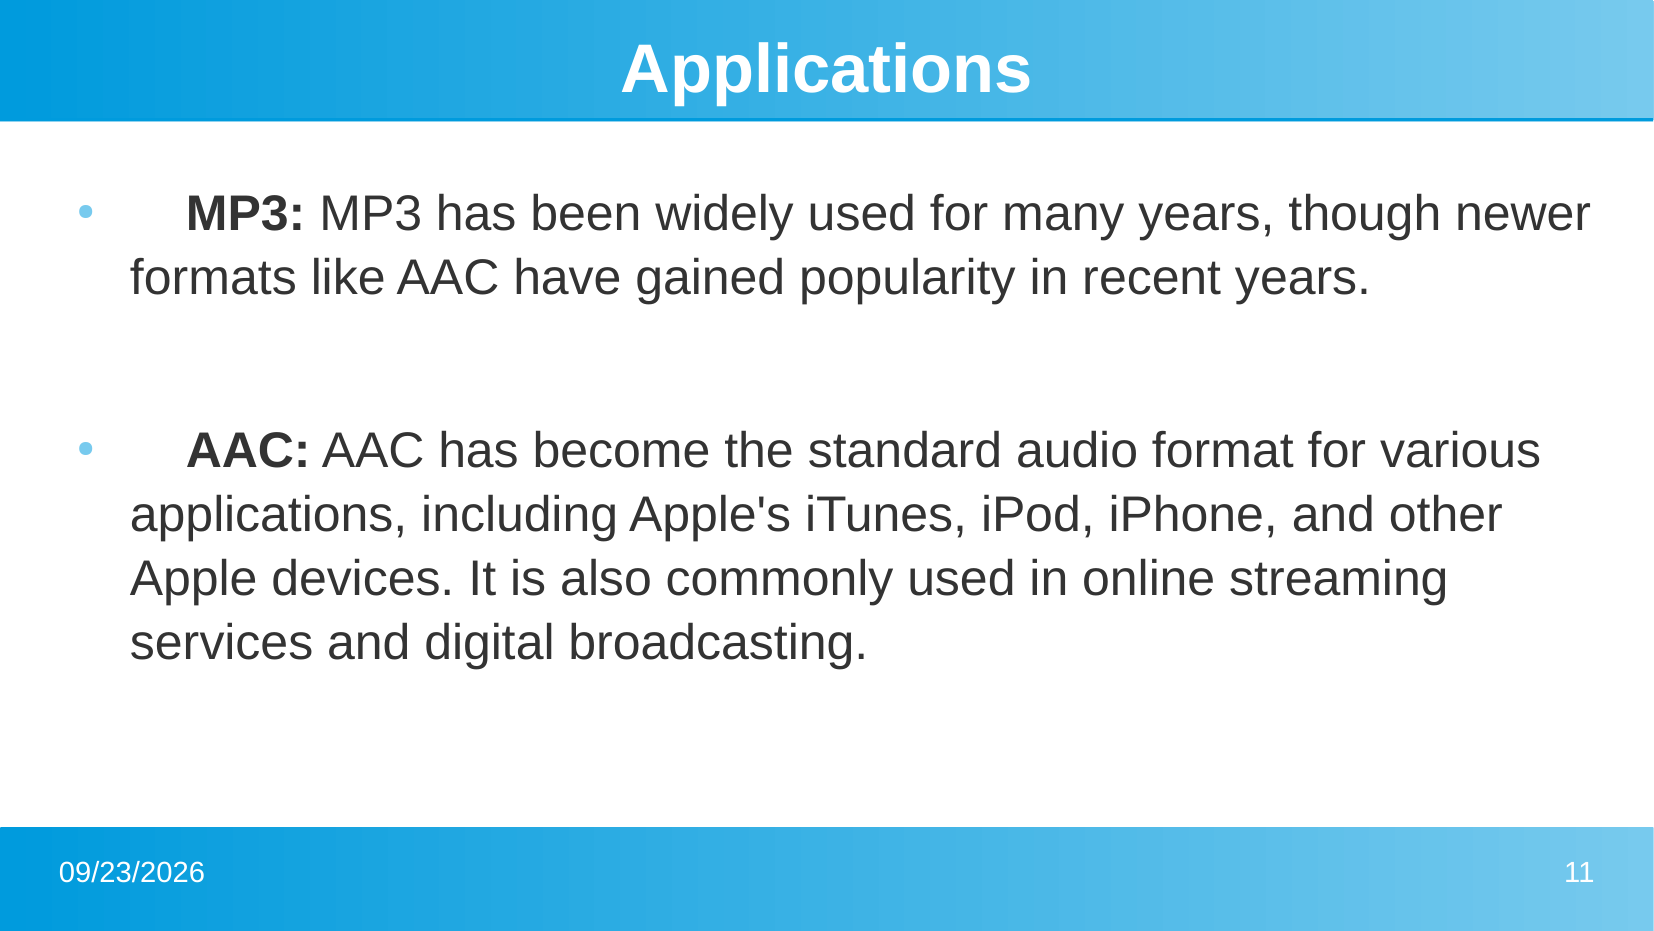

# Applications
 MP3: MP3 has been widely used for many years, though newer formats like AAC have gained popularity in recent years.
 AAC: AAC has become the standard audio format for various applications, including Apple's iTunes, iPod, iPhone, and other Apple devices. It is also commonly used in online streaming services and digital broadcasting.
11